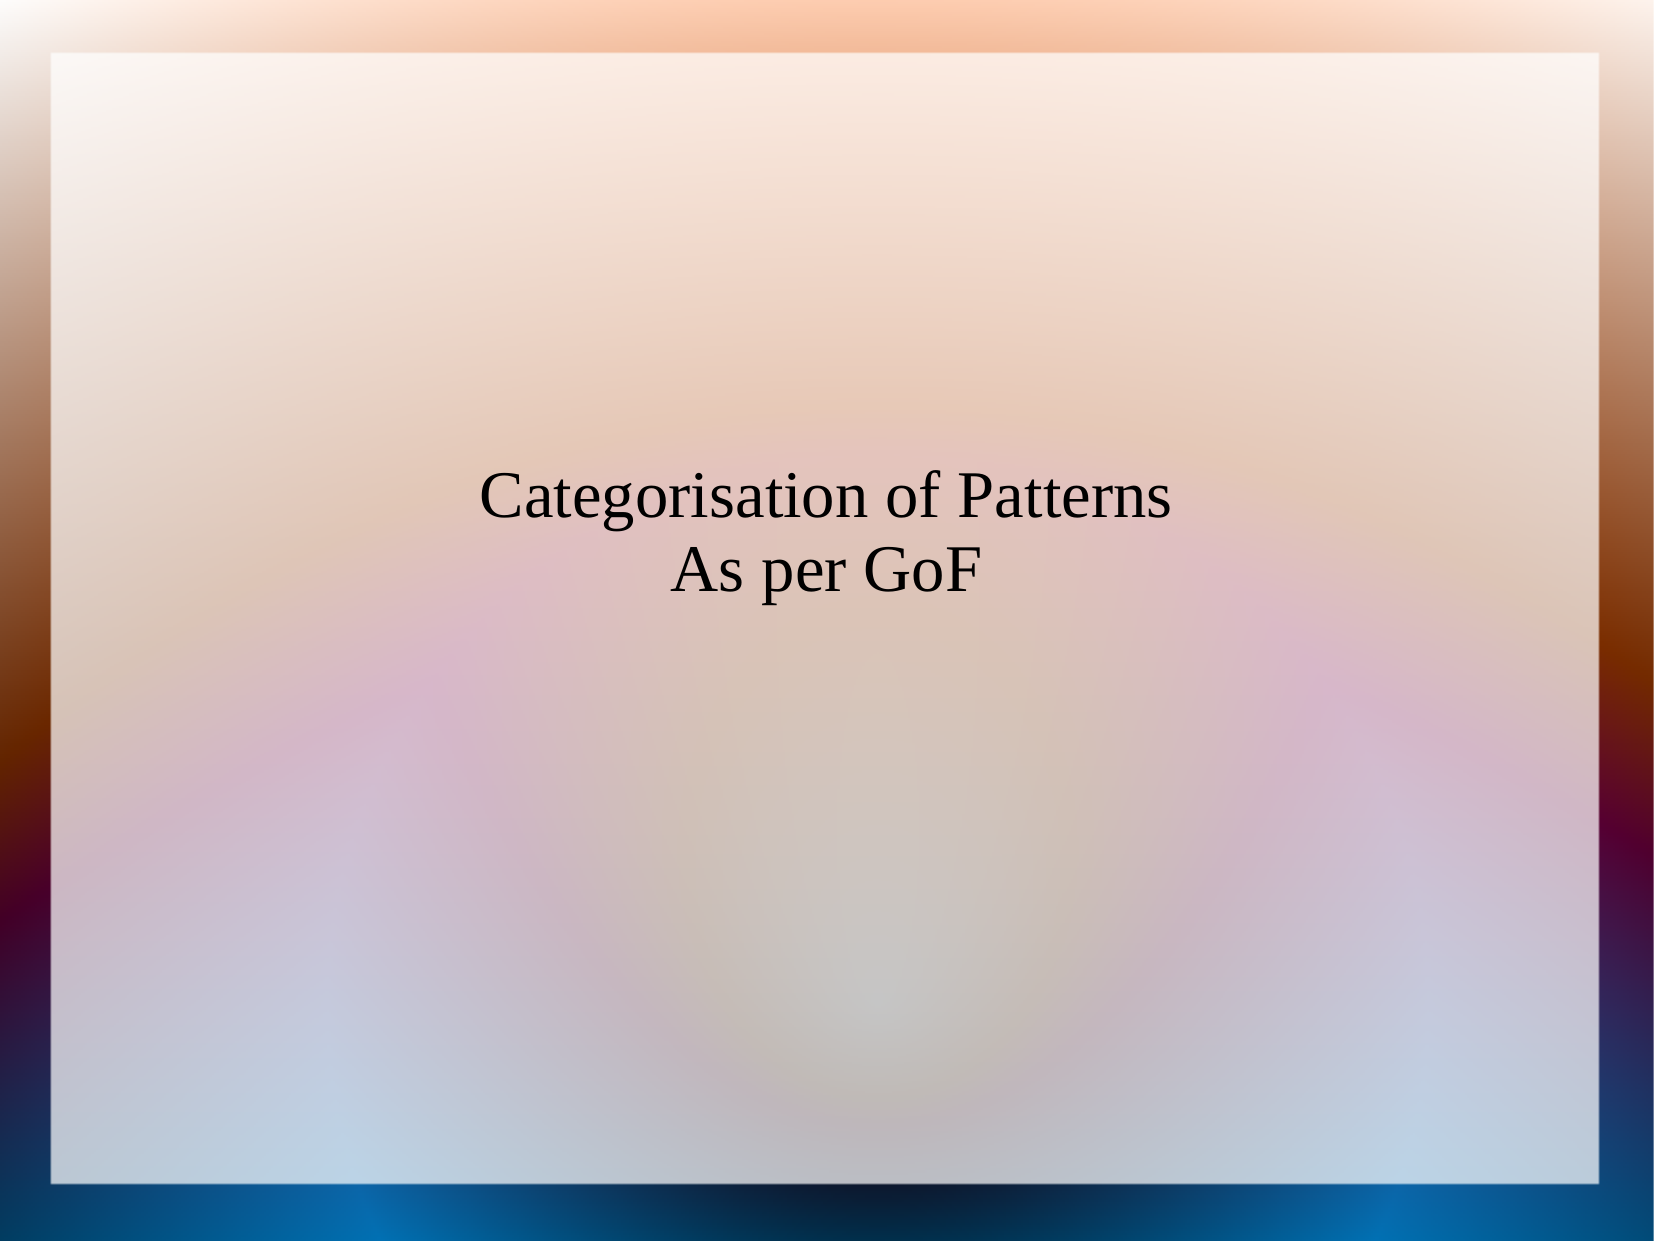

# Categorisation of Patterns
As per GoF